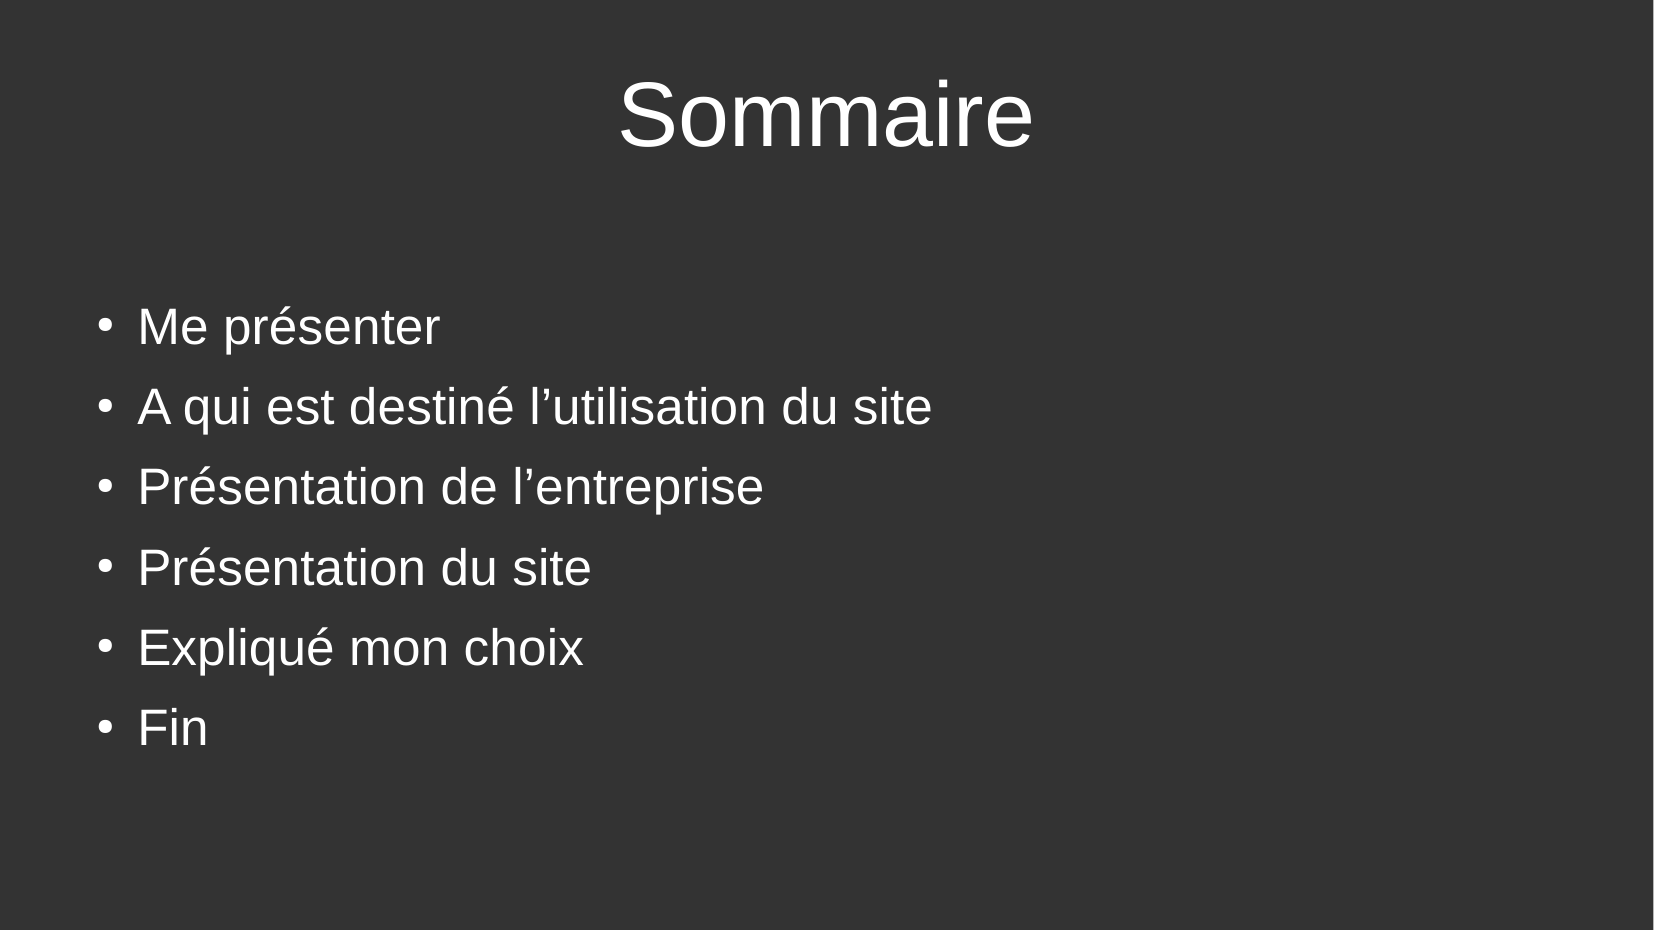

# Sommaire
Me présenter
A qui est destiné l’utilisation du site
Présentation de l’entreprise
Présentation du site
Expliqué mon choix
Fin